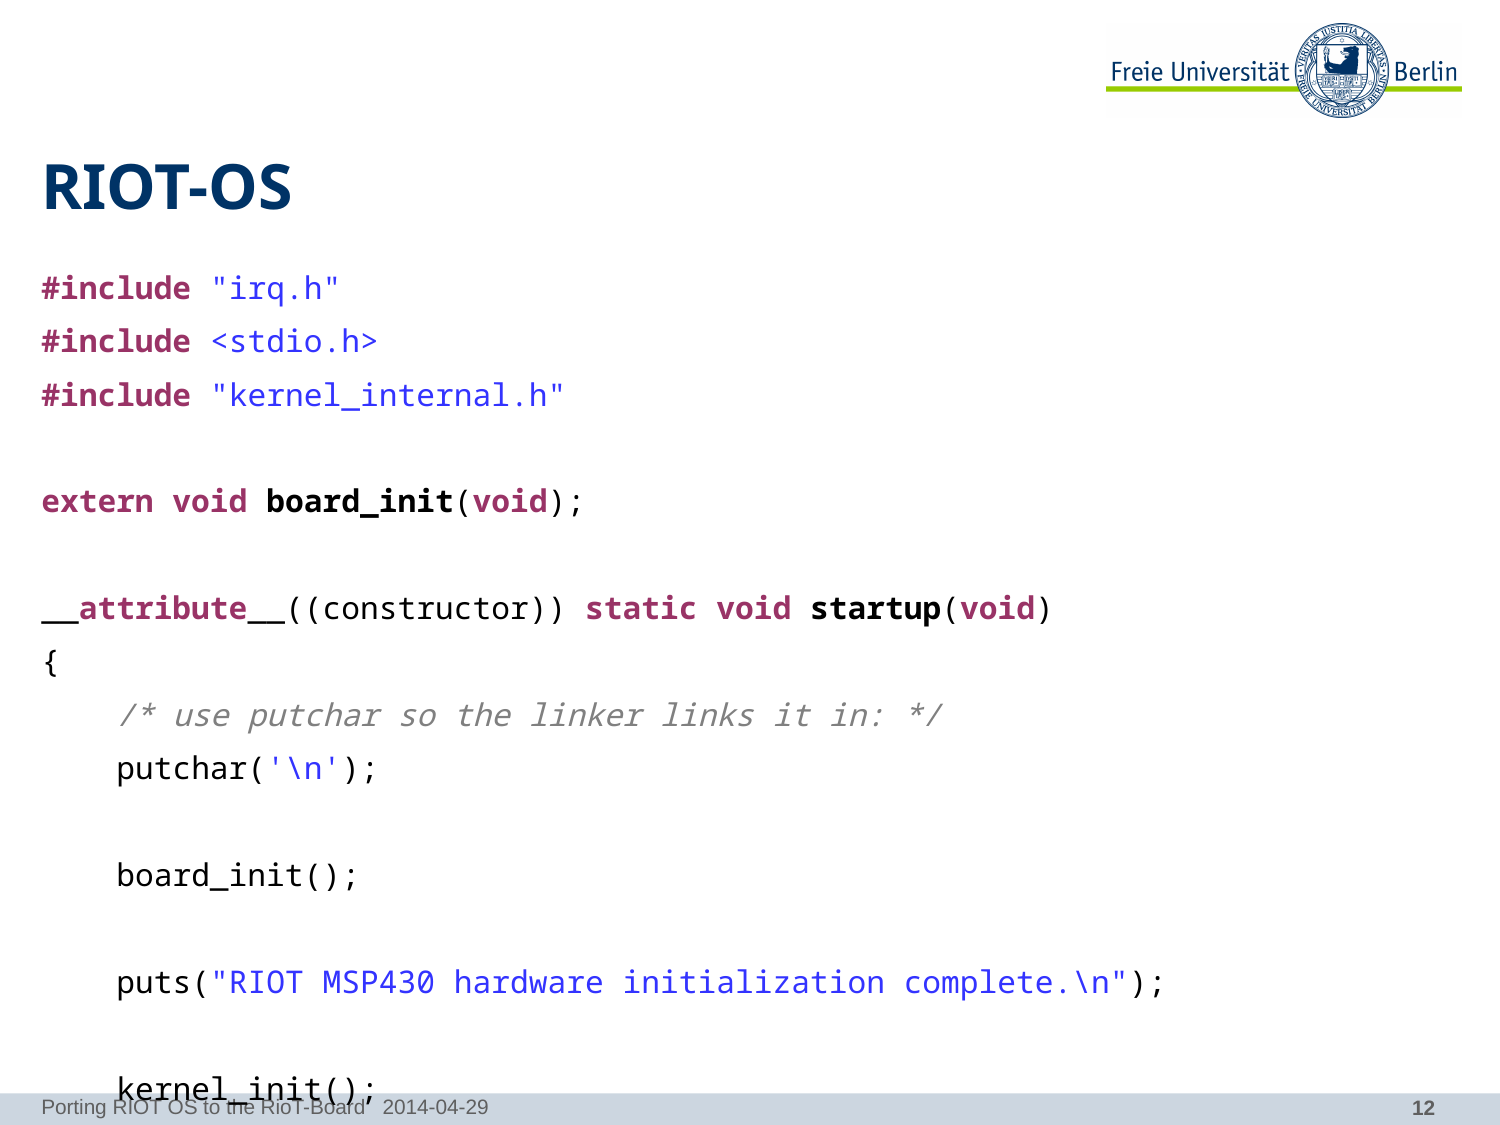

# RIOT-OS
#include "irq.h"
#include <stdio.h>
#include "kernel_internal.h"
extern void board_init(void);
__attribute__((constructor)) static void startup(void)
{
 /* use putchar so the linker links it in: */
 putchar('\n');
 board_init();
 puts("RIOT MSP430 hardware initialization complete.\n");
 kernel_init();
}